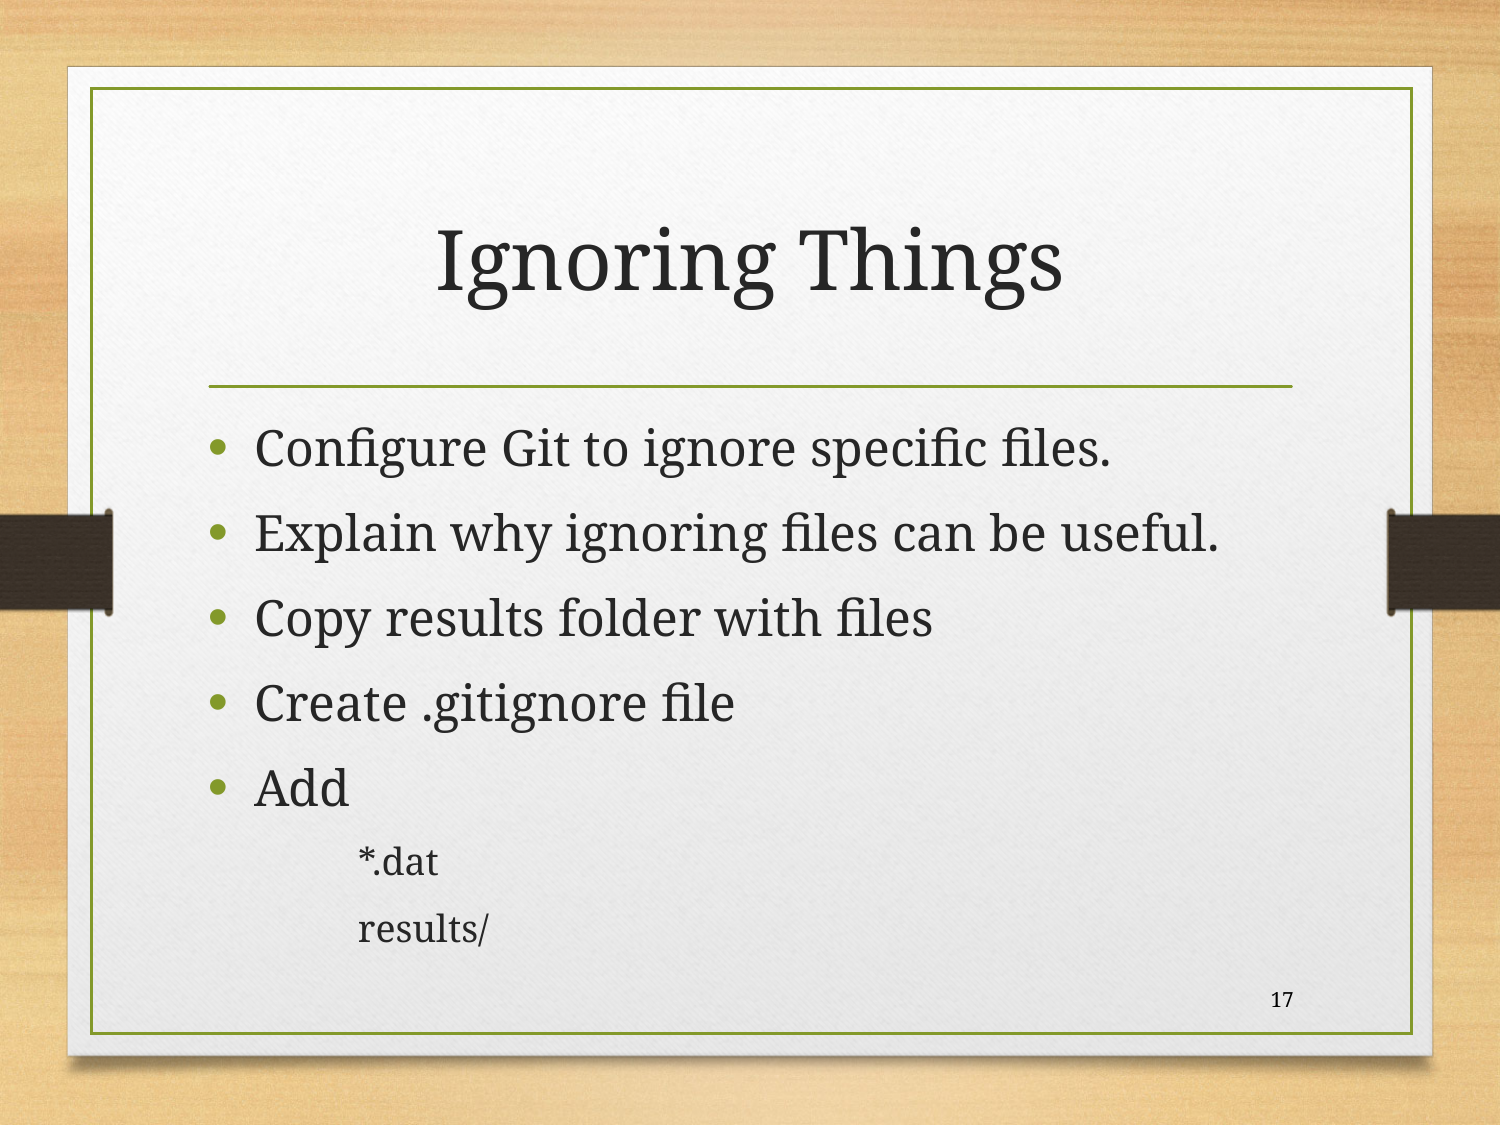

# Ignoring Things
Configure Git to ignore specific files.
Explain why ignoring files can be useful.
Copy results folder with files
Create .gitignore file
Add
*.dat
results/